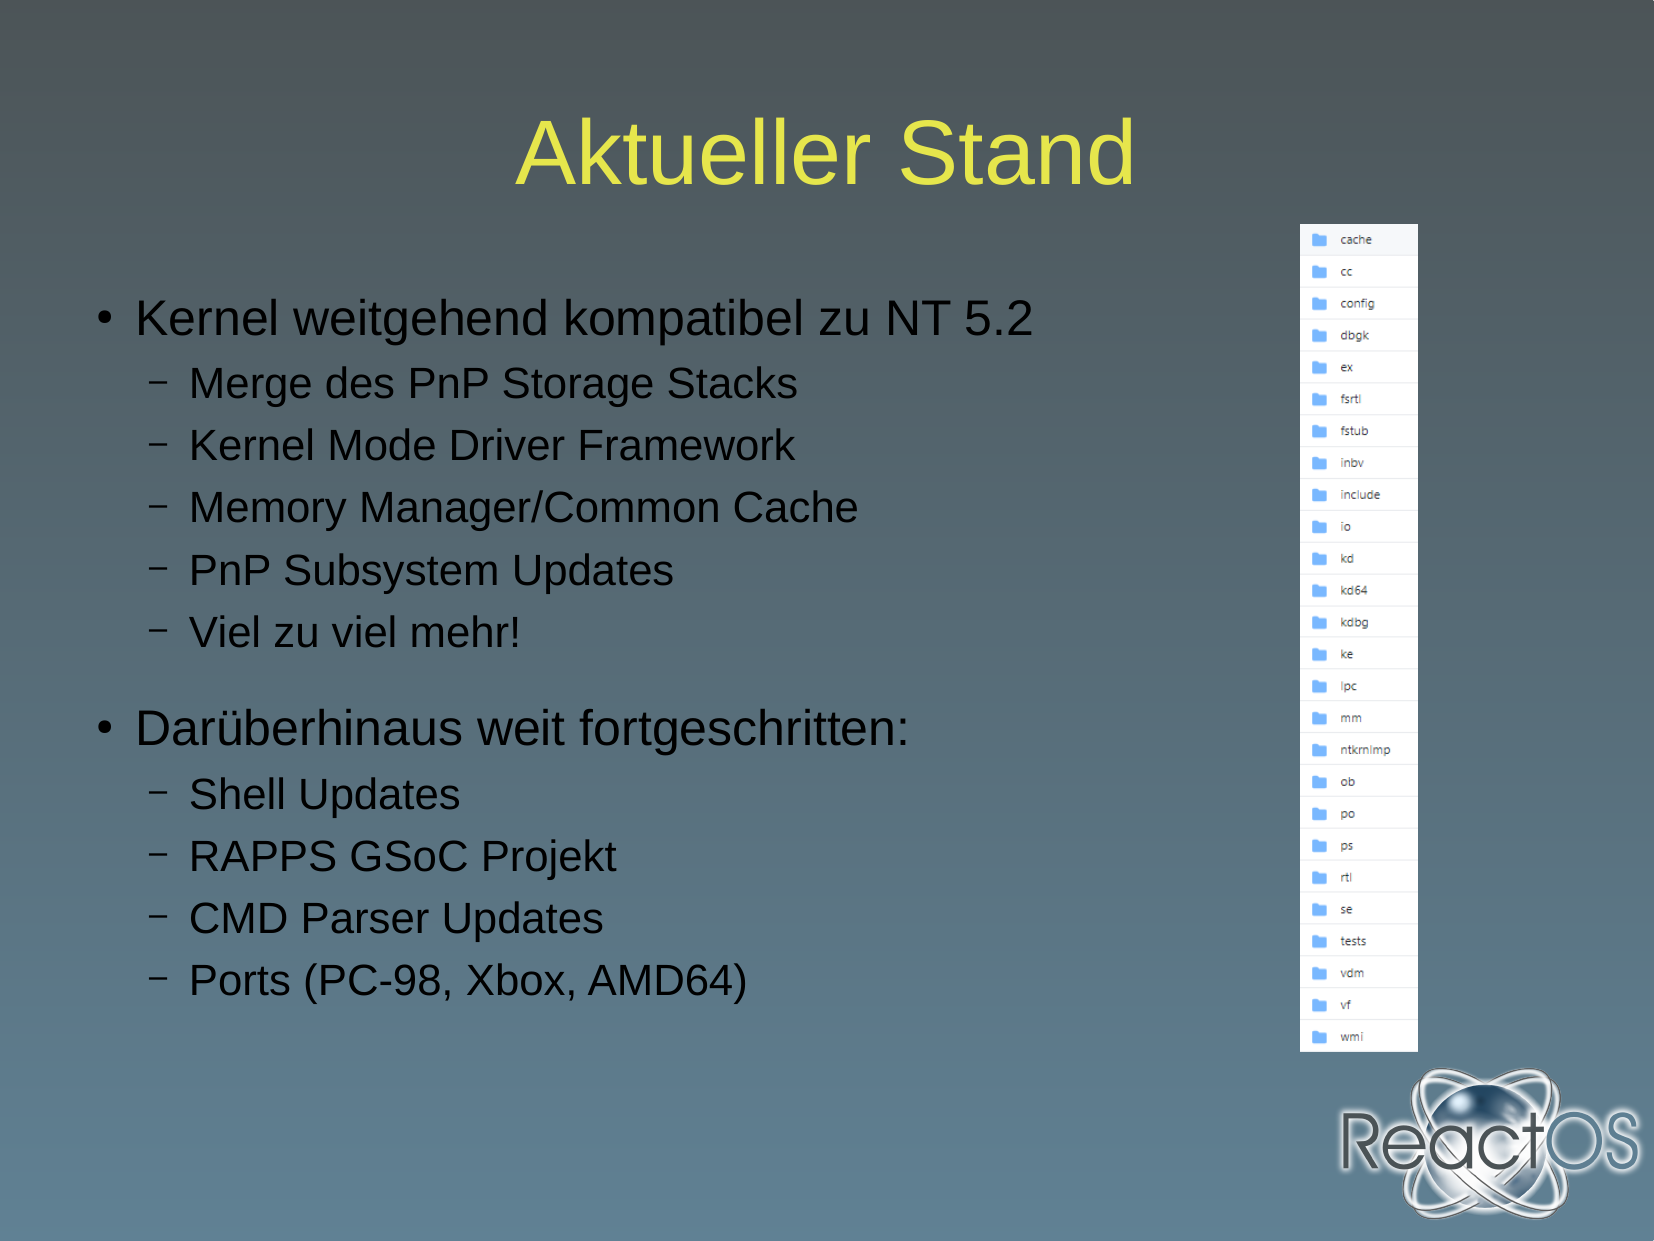

# Aktueller Stand
Kernel weitgehend kompatibel zu NT 5.2
Merge des PnP Storage Stacks
Kernel Mode Driver Framework
Memory Manager/Common Cache
PnP Subsystem Updates
Viel zu viel mehr!
Darüberhinaus weit fortgeschritten:
Shell Updates
RAPPS GSoC Projekt
CMD Parser Updates
Ports (PC-98, Xbox, AMD64)